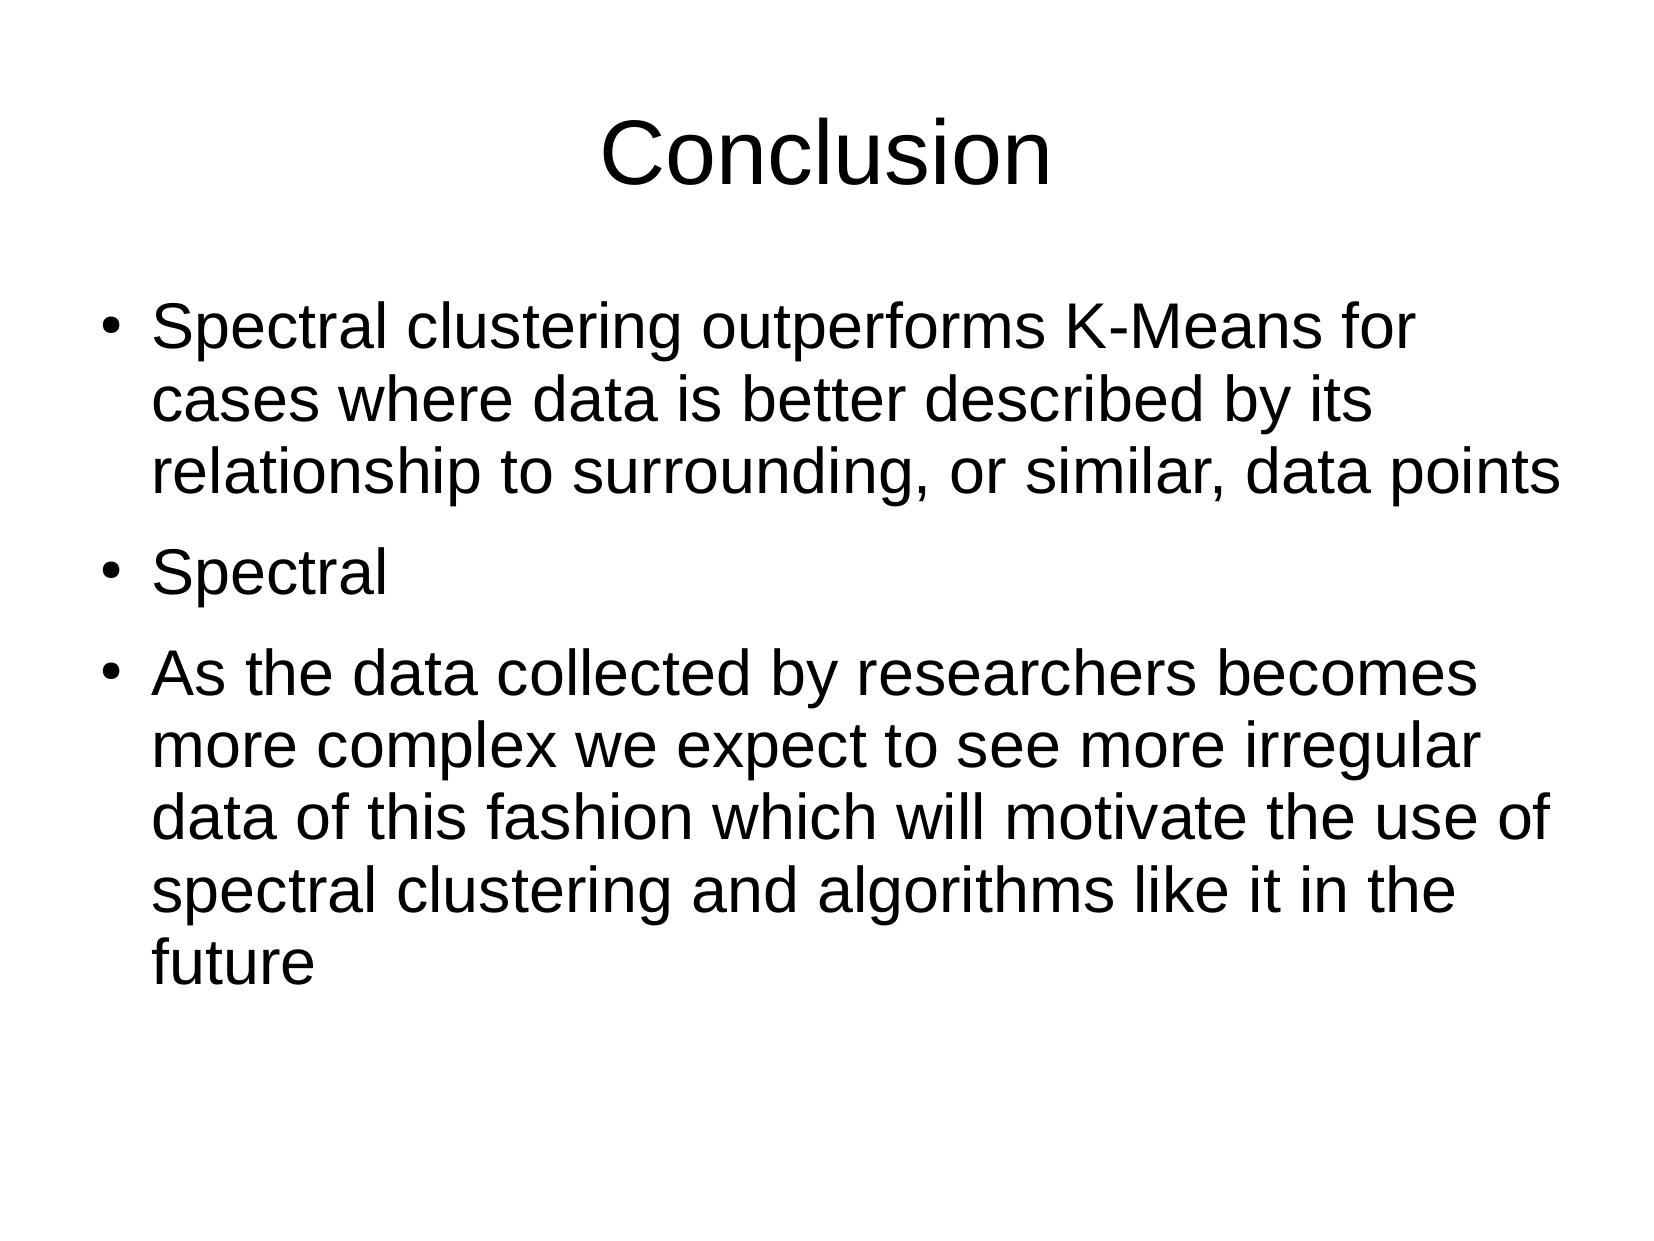

# Conclusion
Spectral clustering outperforms K-Means for cases where data is better described by its relationship to surrounding, or similar, data points
Spectral
As the data collected by researchers becomes more complex we expect to see more irregular data of this fashion which will motivate the use of spectral clustering and algorithms like it in the future